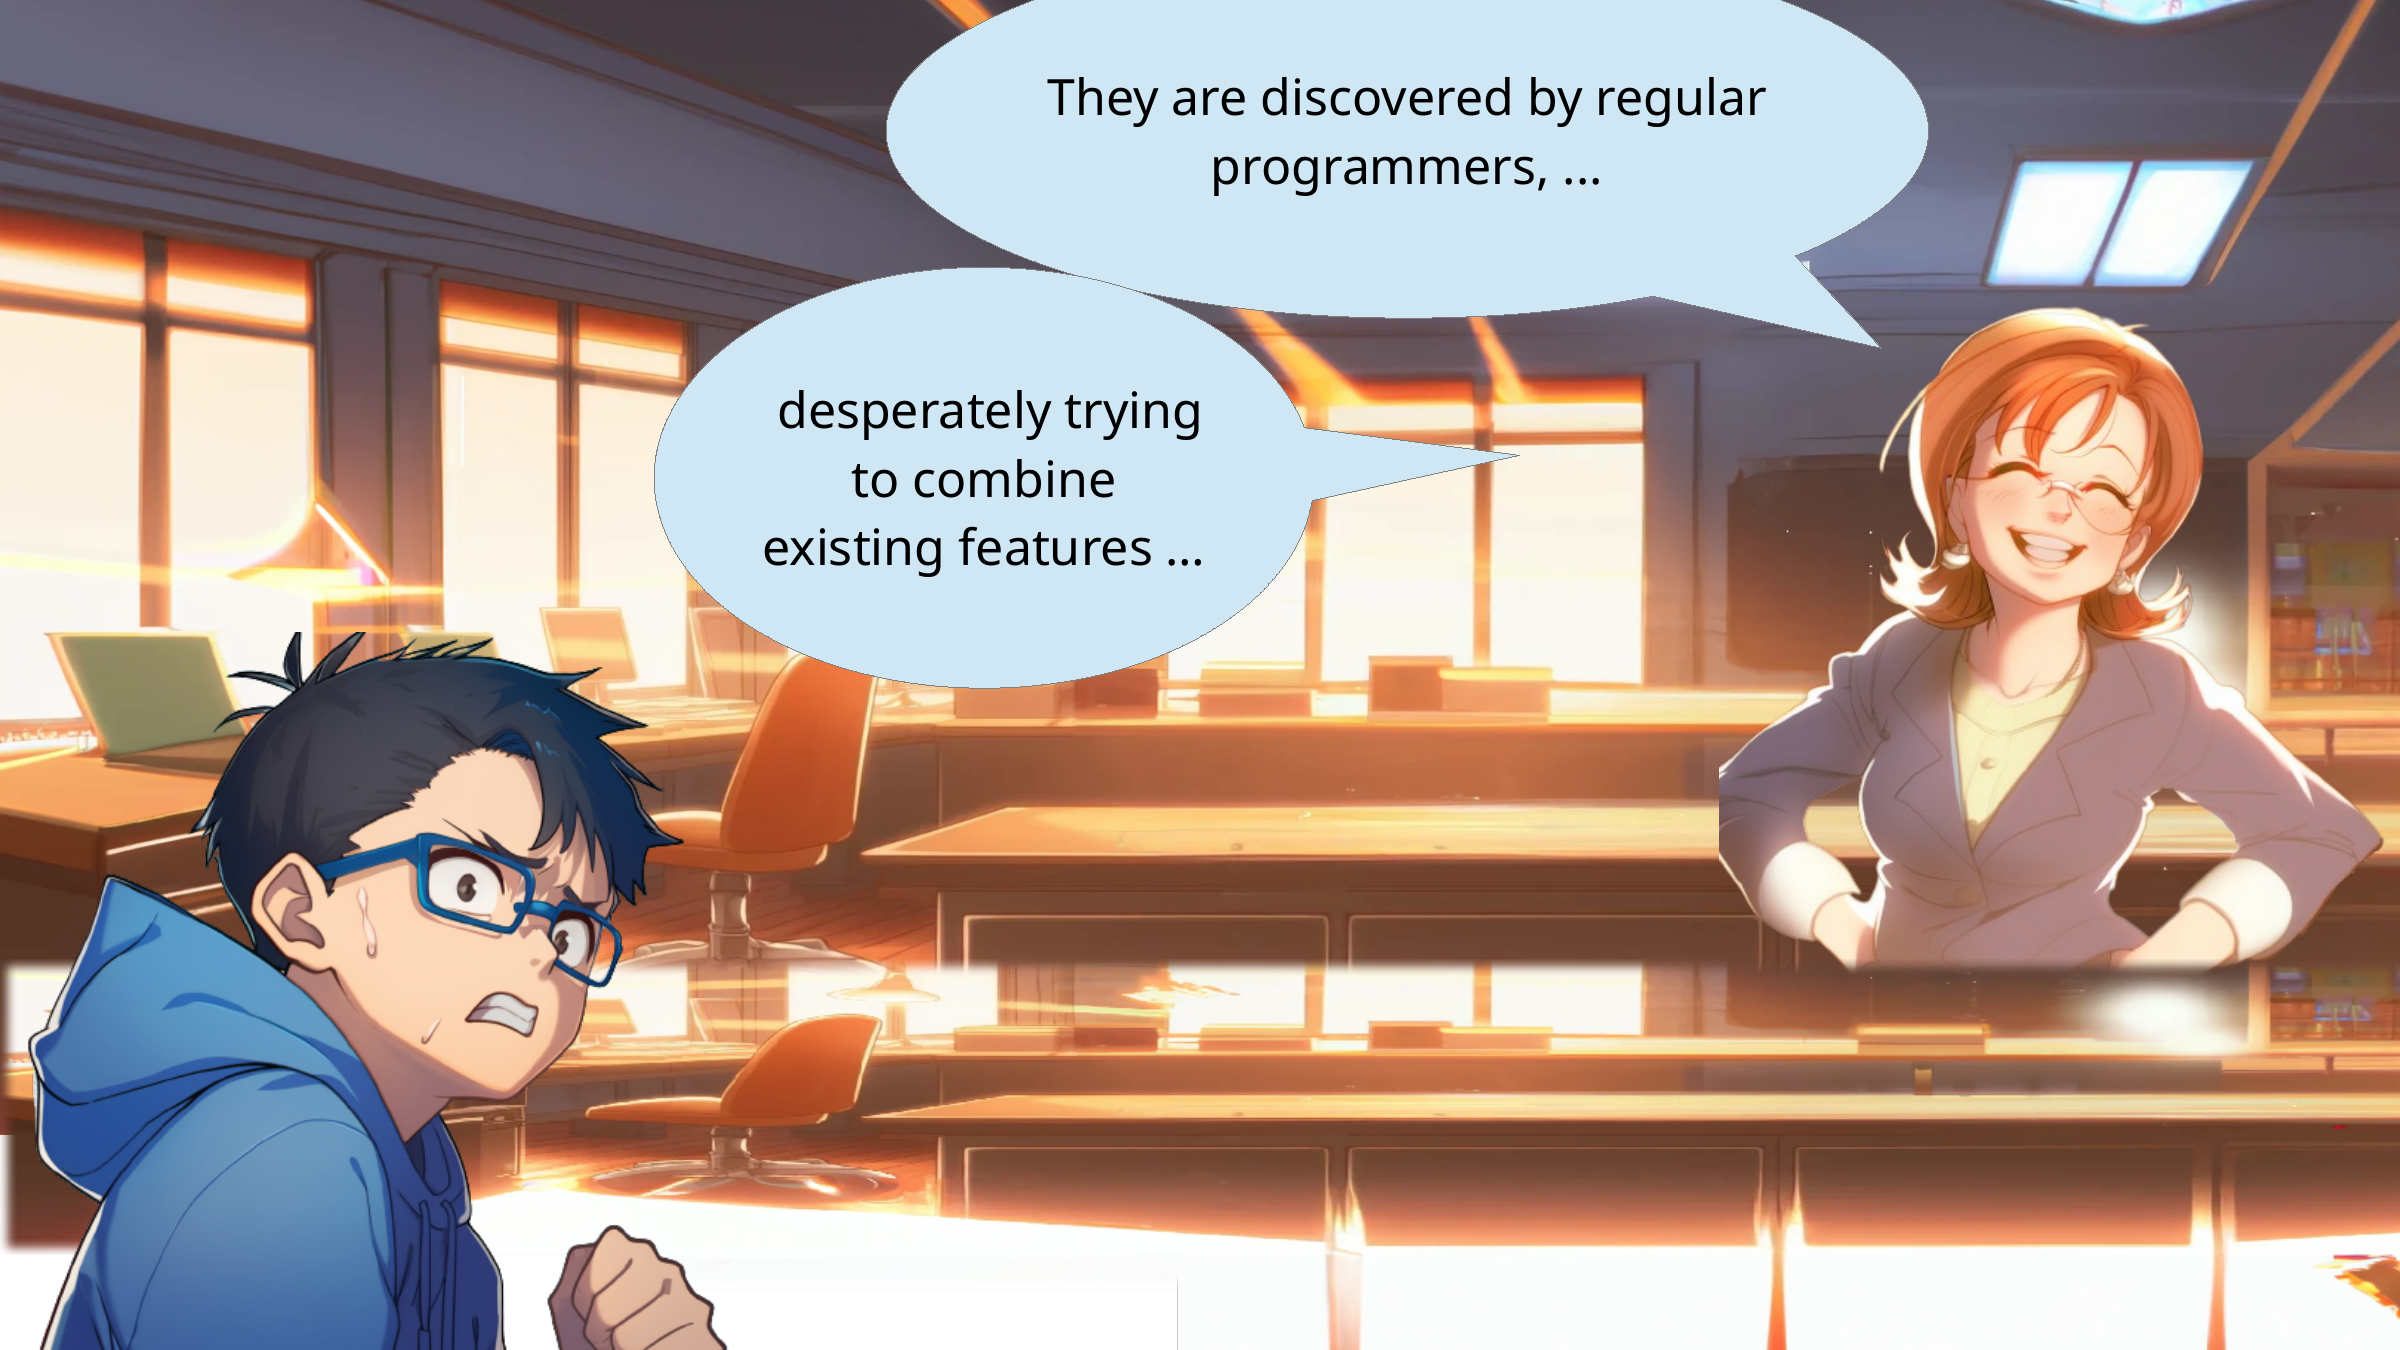

They are discovered by regular
programmers, ...
 desperately trying
to combine
existing features …